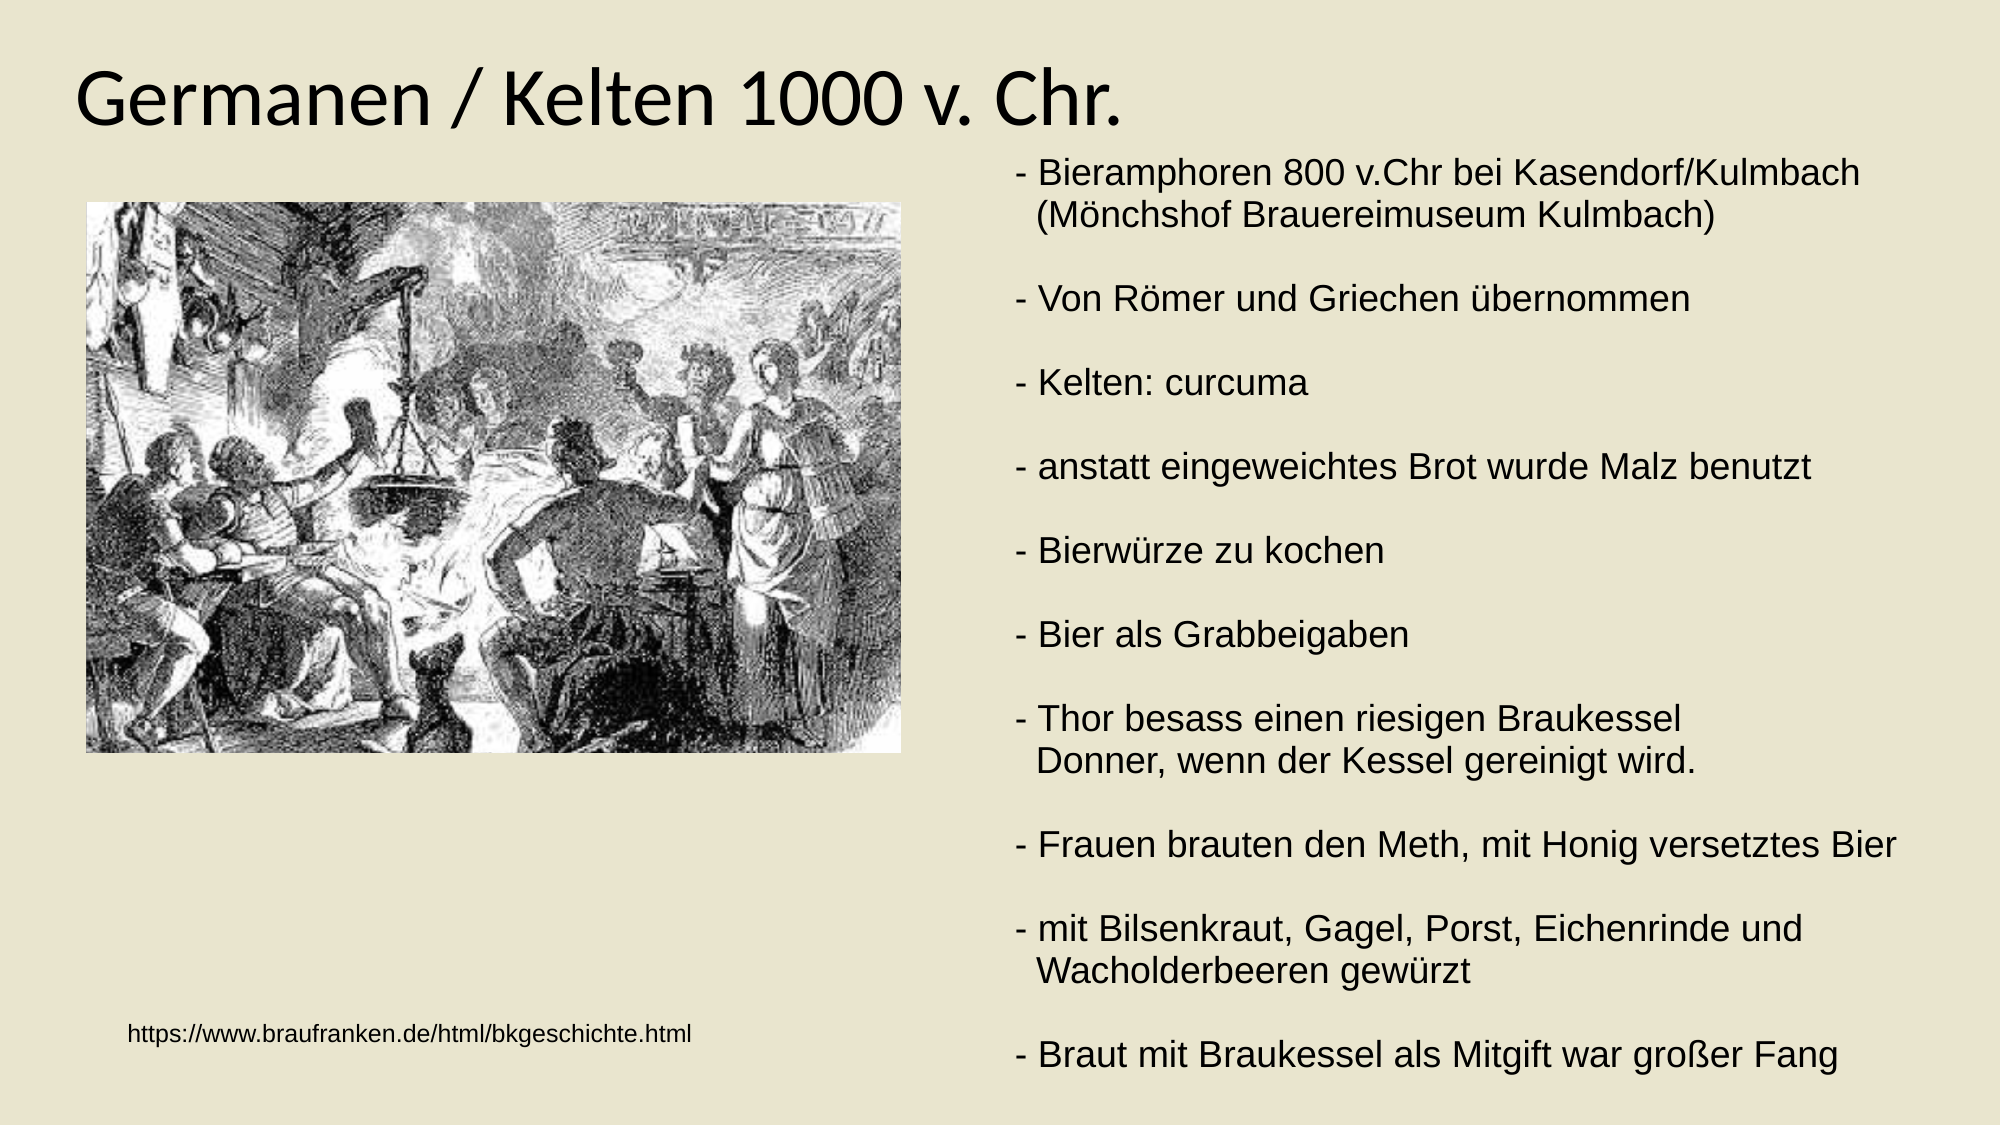

# Germanen / Kelten 1000 v. Chr.
- Bieramphoren 800 v.Chr bei Kasendorf/Kulmbach
 (Mönchshof Brauereimuseum Kulmbach)
- Von Römer und Griechen übernommen
- Kelten: curcuma
- anstatt eingeweichtes Brot wurde Malz benutzt
- Bierwürze zu kochen
- Bier als Grabbeigaben
- Thor besass einen riesigen Braukessel
 Donner, wenn der Kessel gereinigt wird.
- Frauen brauten den Meth, mit Honig versetztes Bier
- mit Bilsenkraut, Gagel, Porst, Eichenrinde und
 Wacholderbeeren gewürzt
- Braut mit Braukessel als Mitgift war großer Fang
https://www.braufranken.de/html/bkgeschichte.html